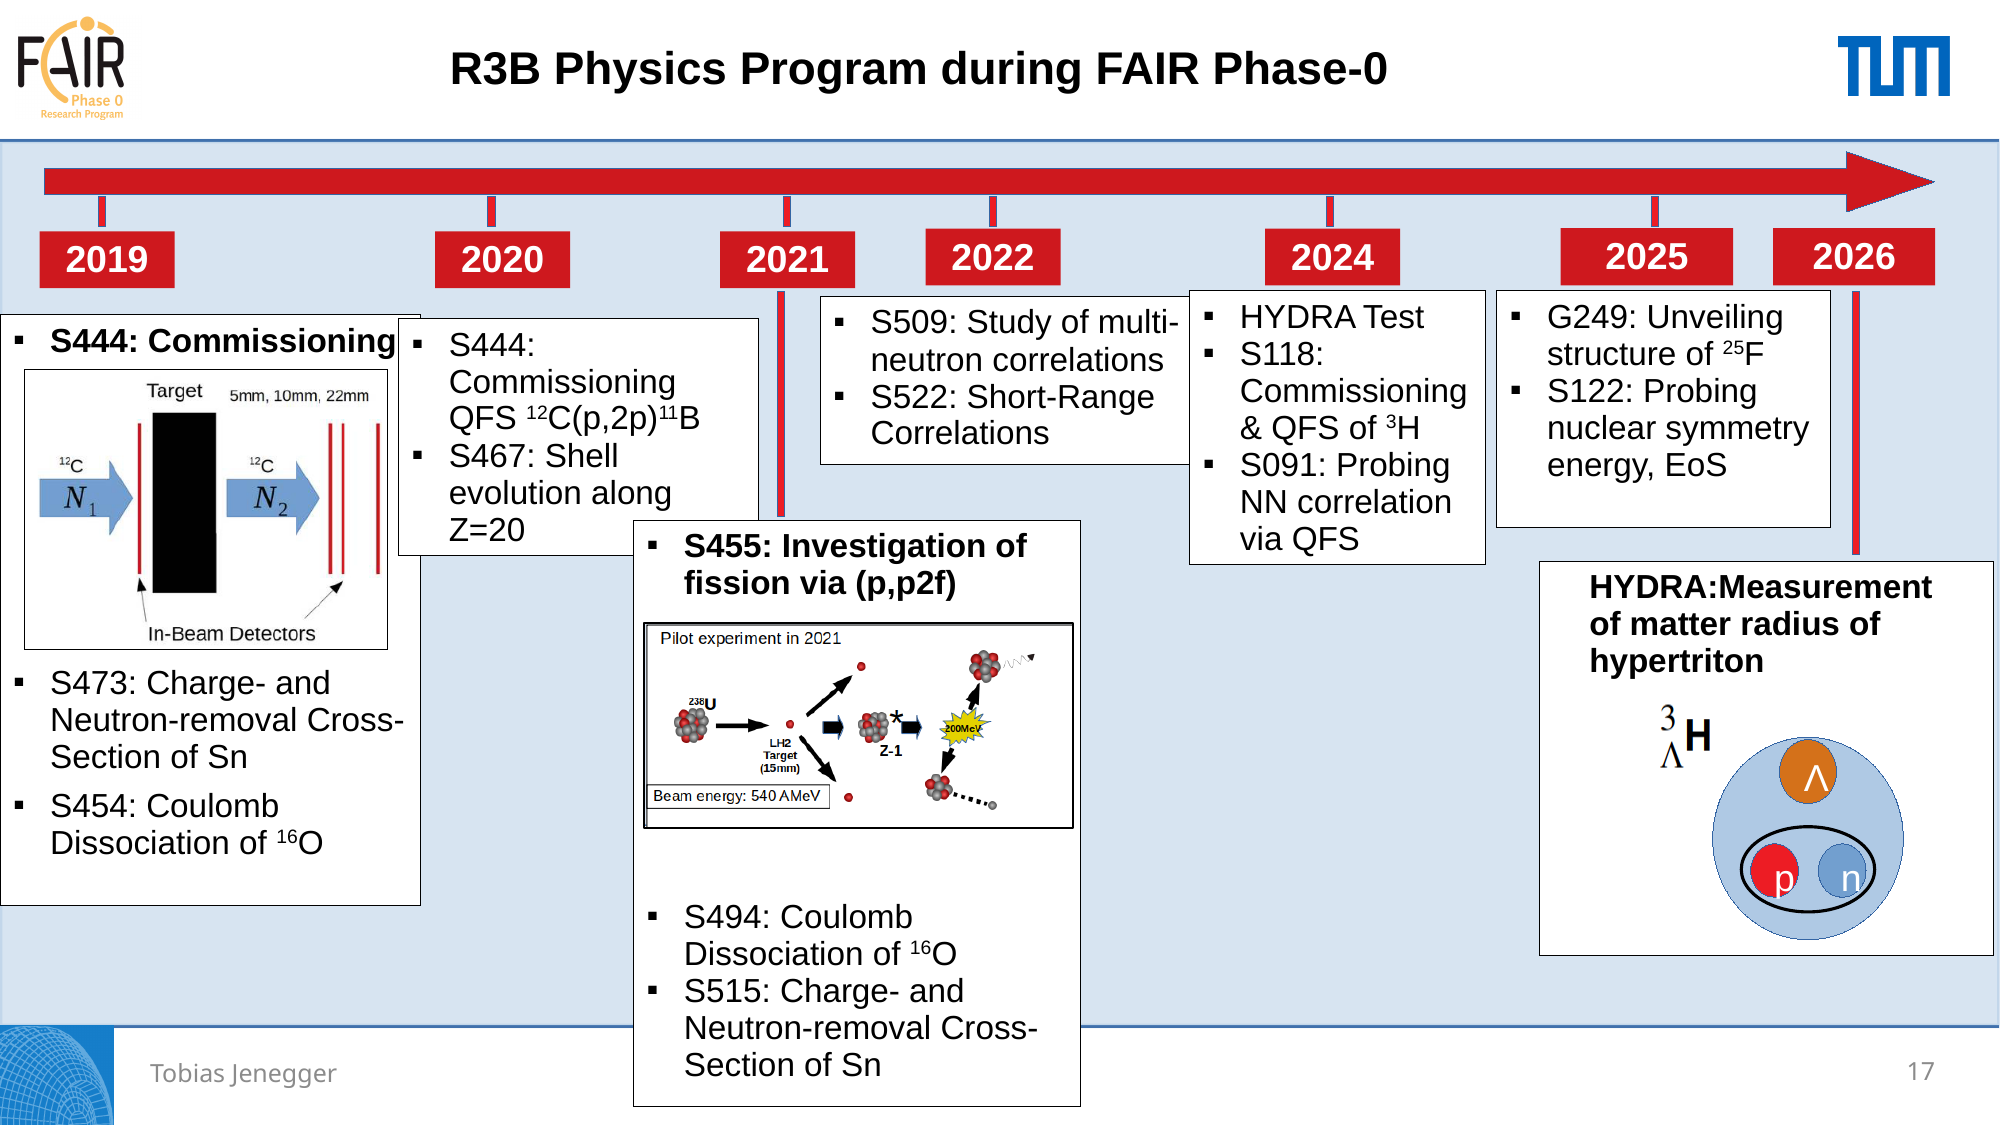

R3B Physics Program during FAIR Phase-0
2025
2026
2022
2024
2019
2020
2021
HYDRA Test
S118: Commissioning & QFS of 3H
S091: Probing NN correlation via QFS
G249: Unveiling structure of 25F
S122: Probing nuclear symmetry energy, EoS
S509: Study of multi-neutron correlations
S522: Short-Range Correlations
S444: Commissioning
S473: Charge- and Neutron-removal Cross-Section of Sn
S454: Coulomb Dissociation of 16O
S444: Commissioning QFS 12C(p,2p)11B
S467: Shell evolution along Z=20
S455: Investigation of fission via (p,p2f)
S494: Coulomb Dissociation of 16O
S515: Charge- and Neutron-removal Cross-Section of Sn
HYDRA:Measurement of matter radius of hypertriton
Λ
p
n
17